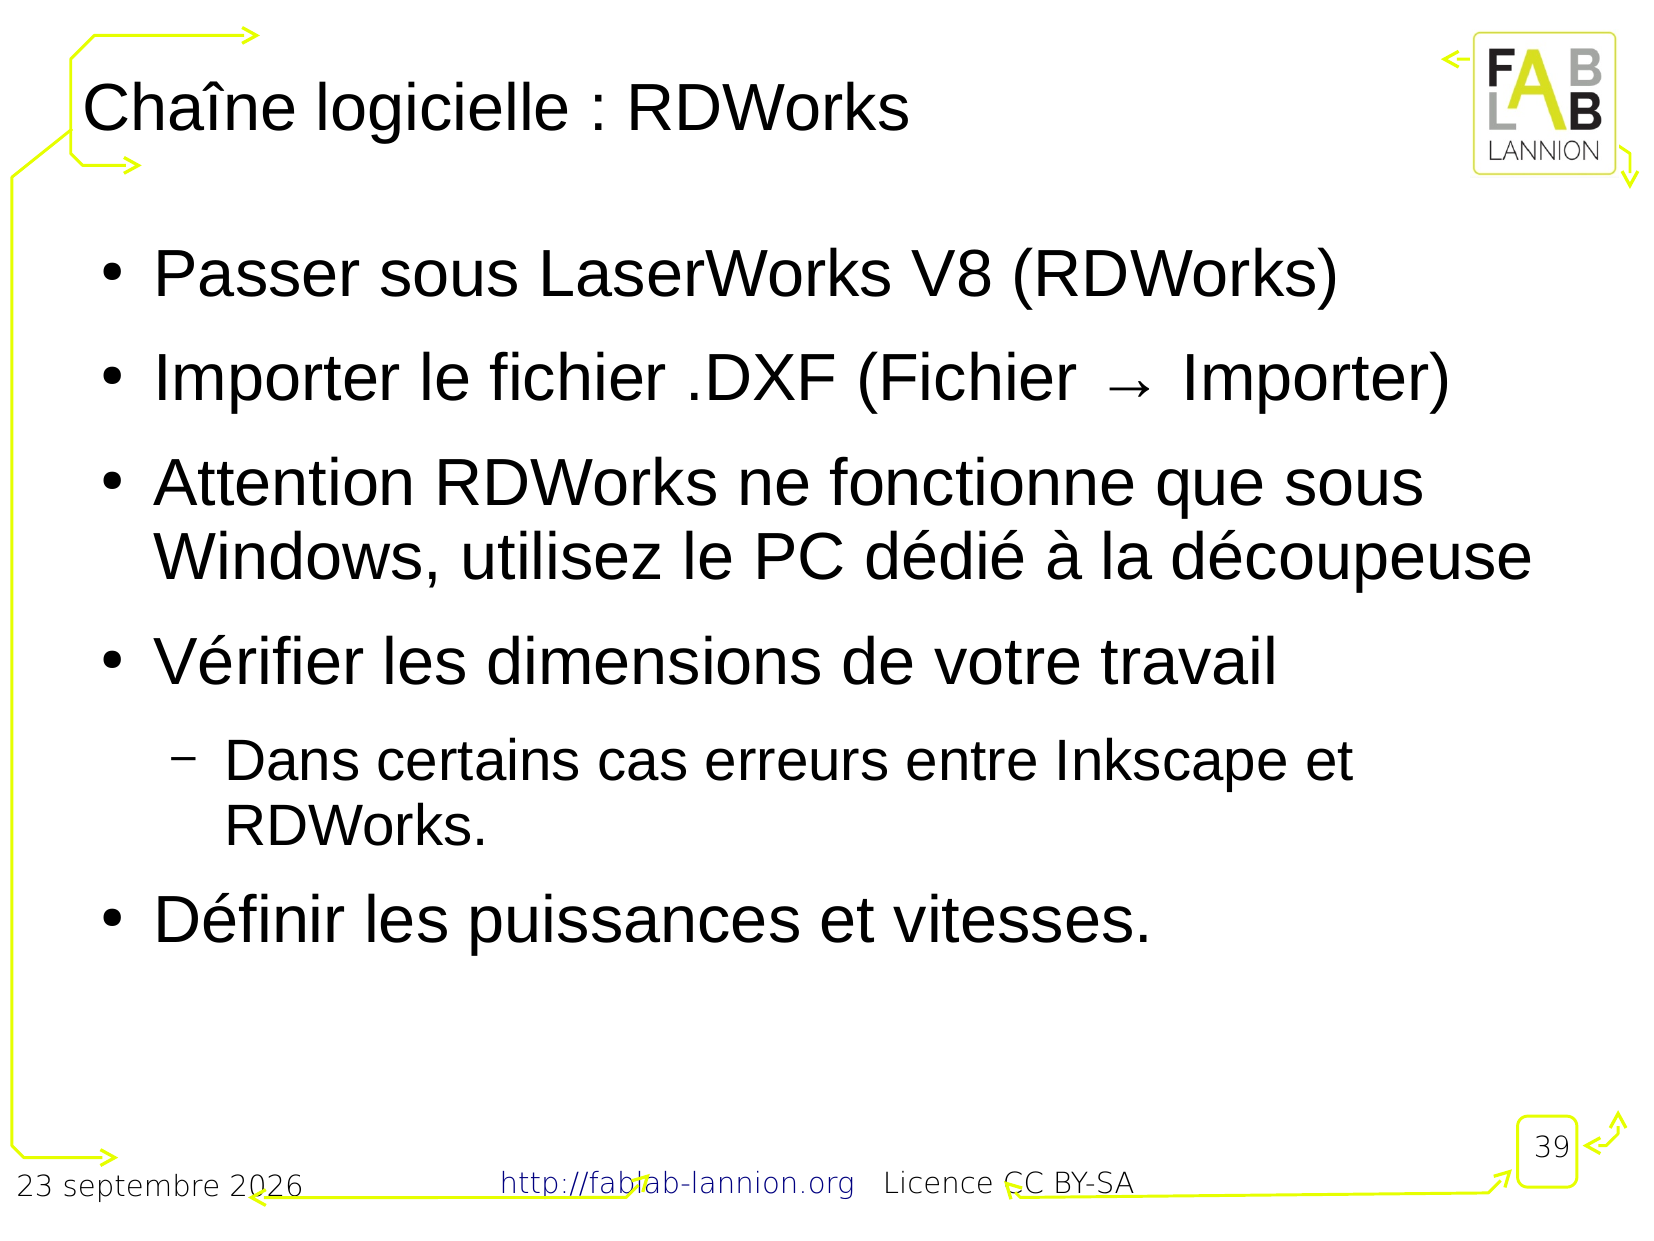

# Chaîne logicielle : RDWorks
Passer sous LaserWorks V8 (RDWorks)
Importer le fichier .DXF (Fichier → Importer)
Attention RDWorks ne fonctionne que sous Windows, utilisez le PC dédié à la découpeuse
Vérifier les dimensions de votre travail
Dans certains cas erreurs entre Inkscape et RDWorks.
Définir les puissances et vitesses.
39